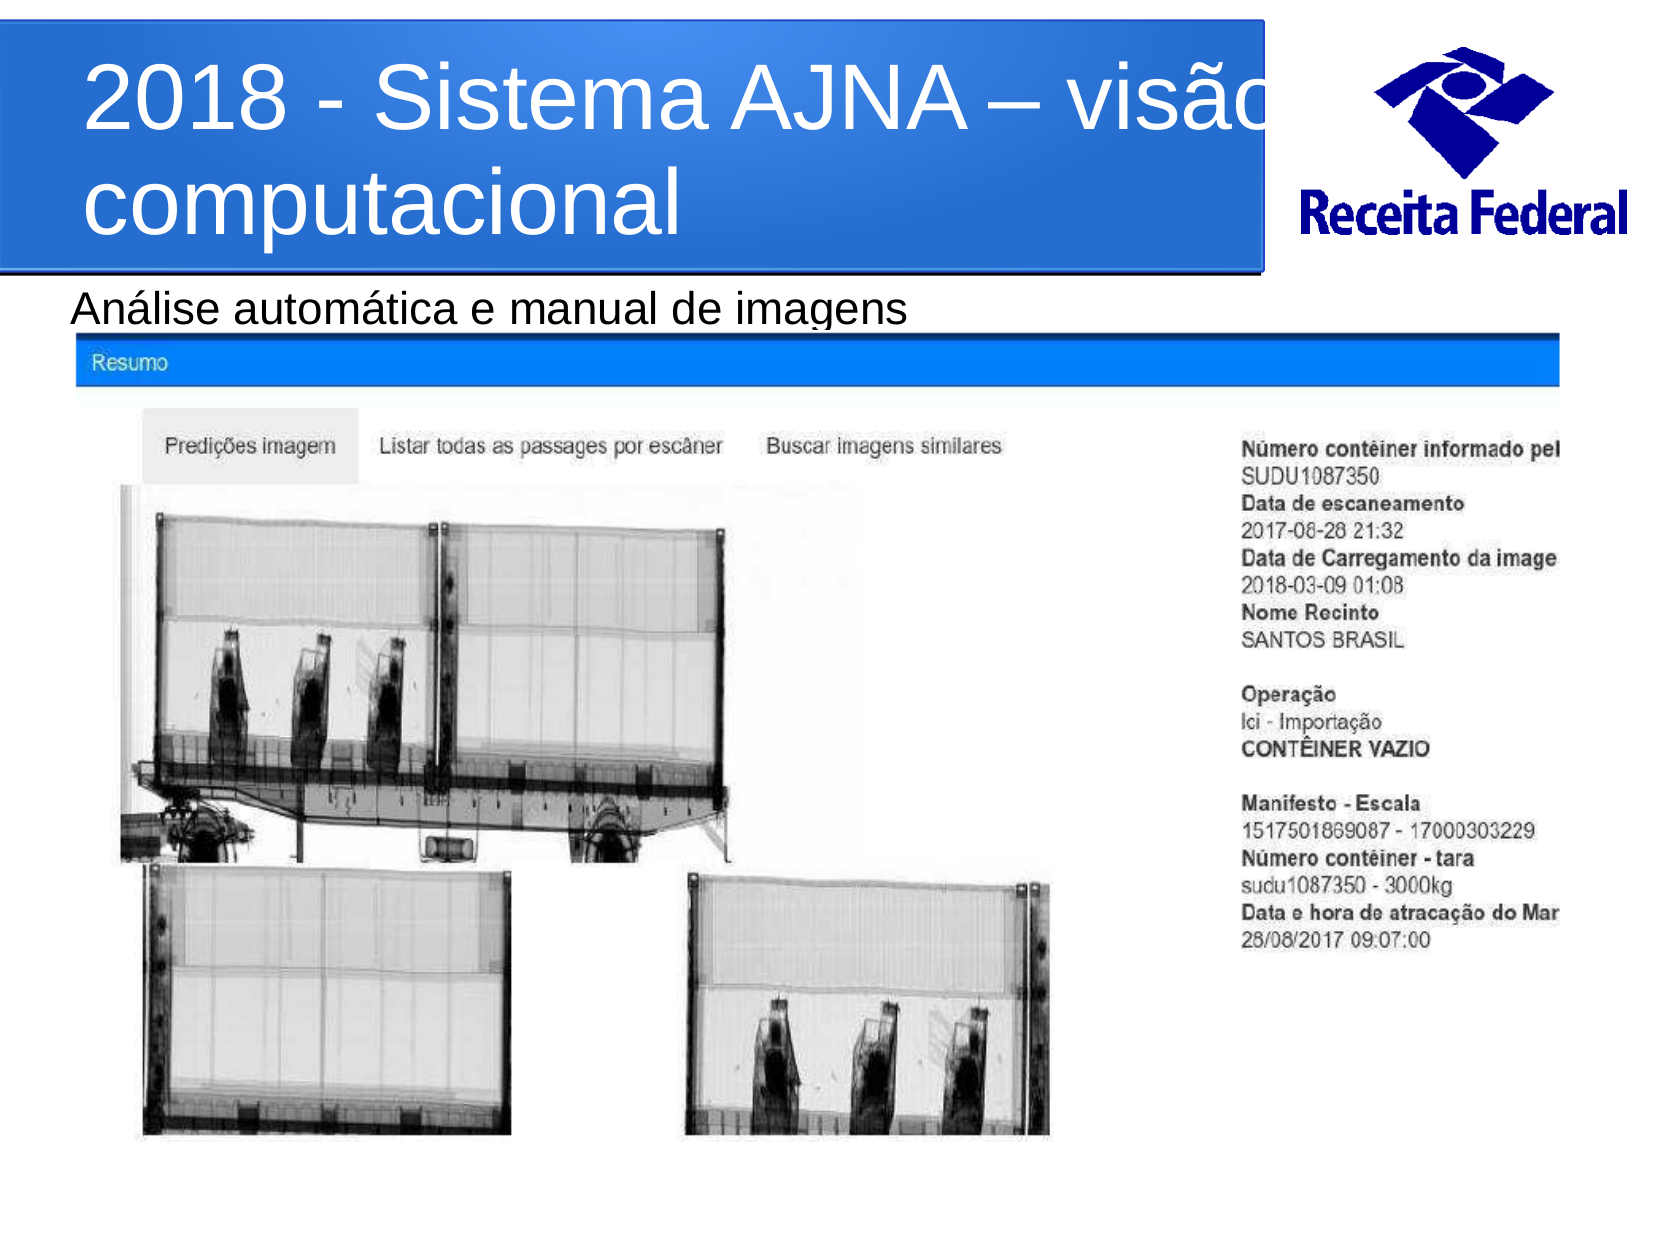

# 2018 - Sistema AJNA – visão computacional
Análise automática e manual de imagens